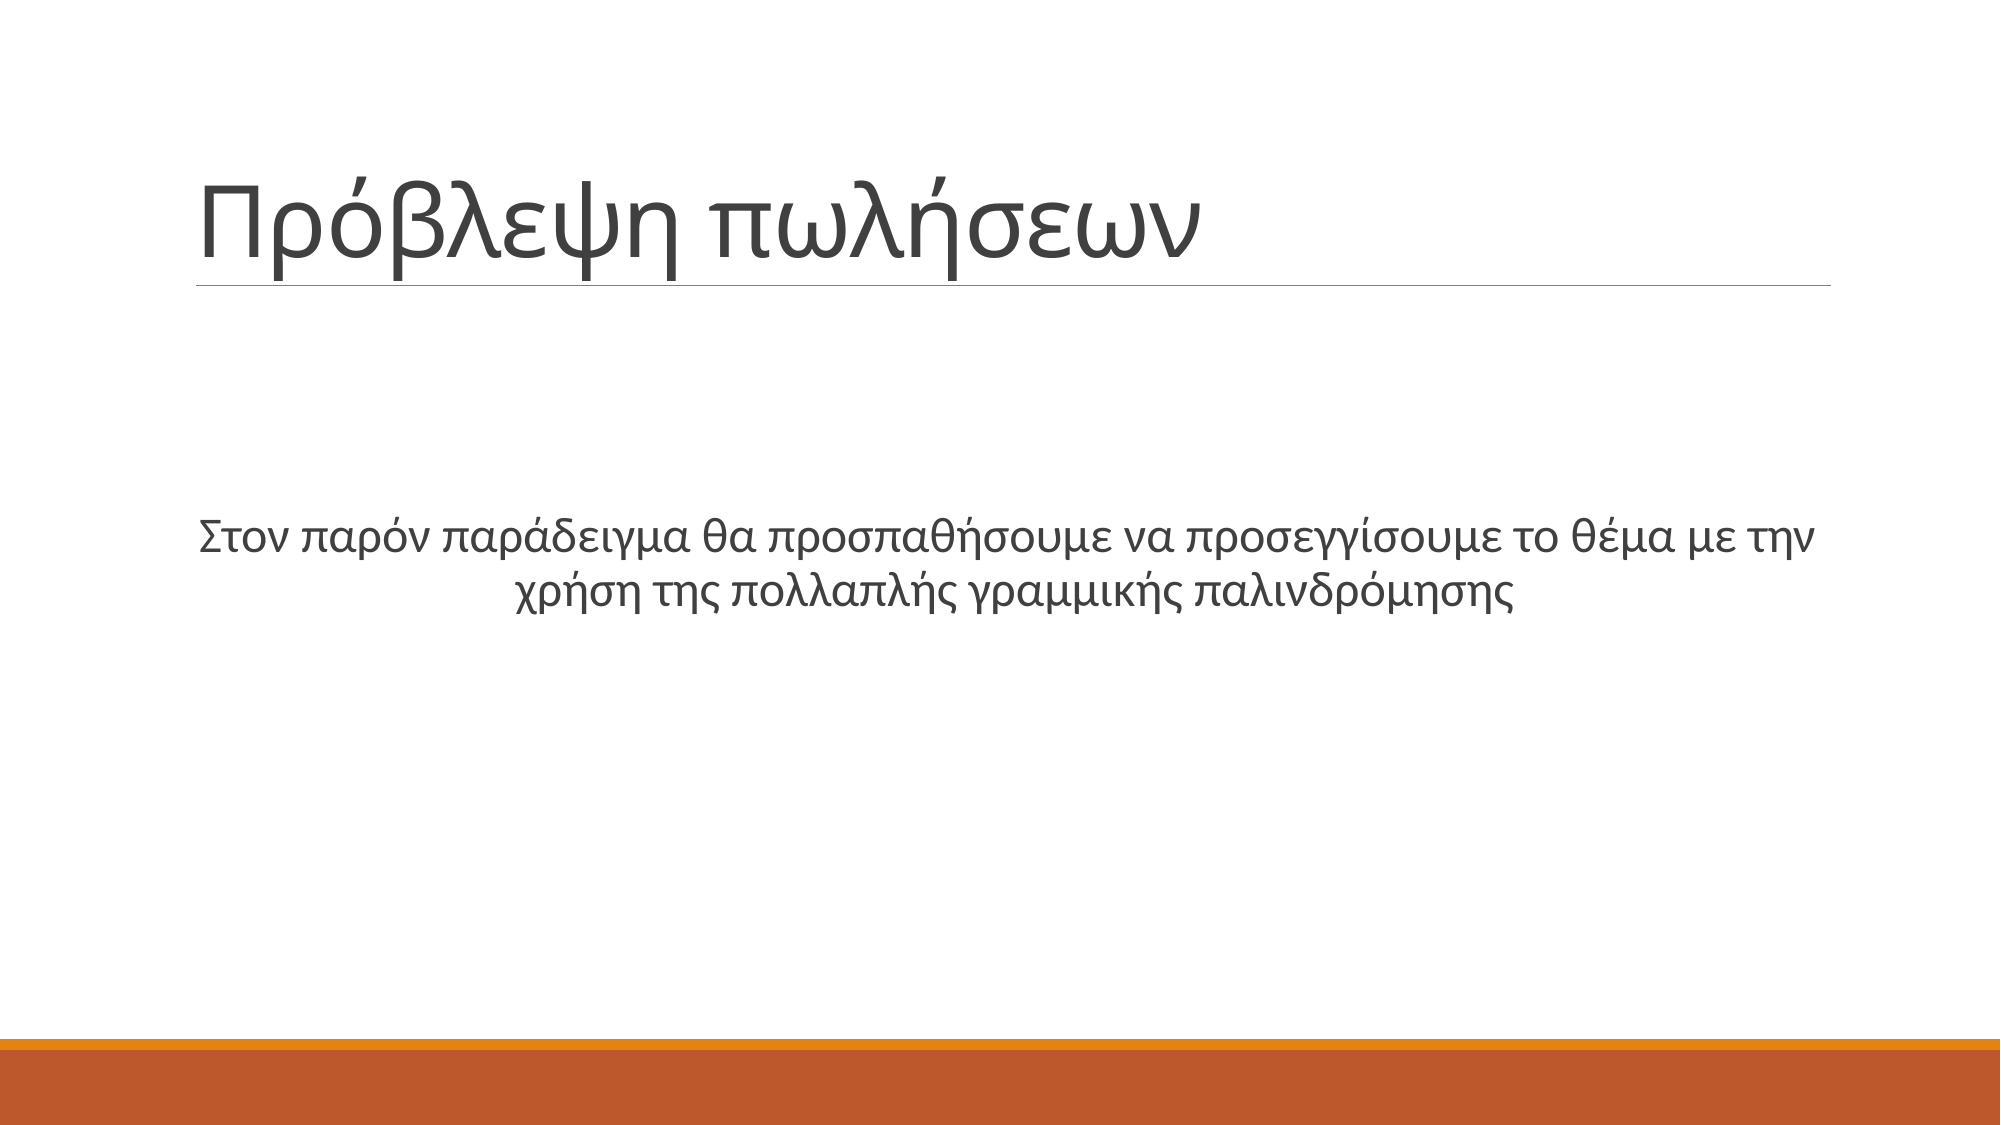

# Πρόβλεψη πωλήσεων
Στον παρόν παράδειγμα θα προσπαθήσουμε να προσεγγίσουμε το θέμα με την χρήση της πολλαπλής γραμμικής παλινδρόμησης